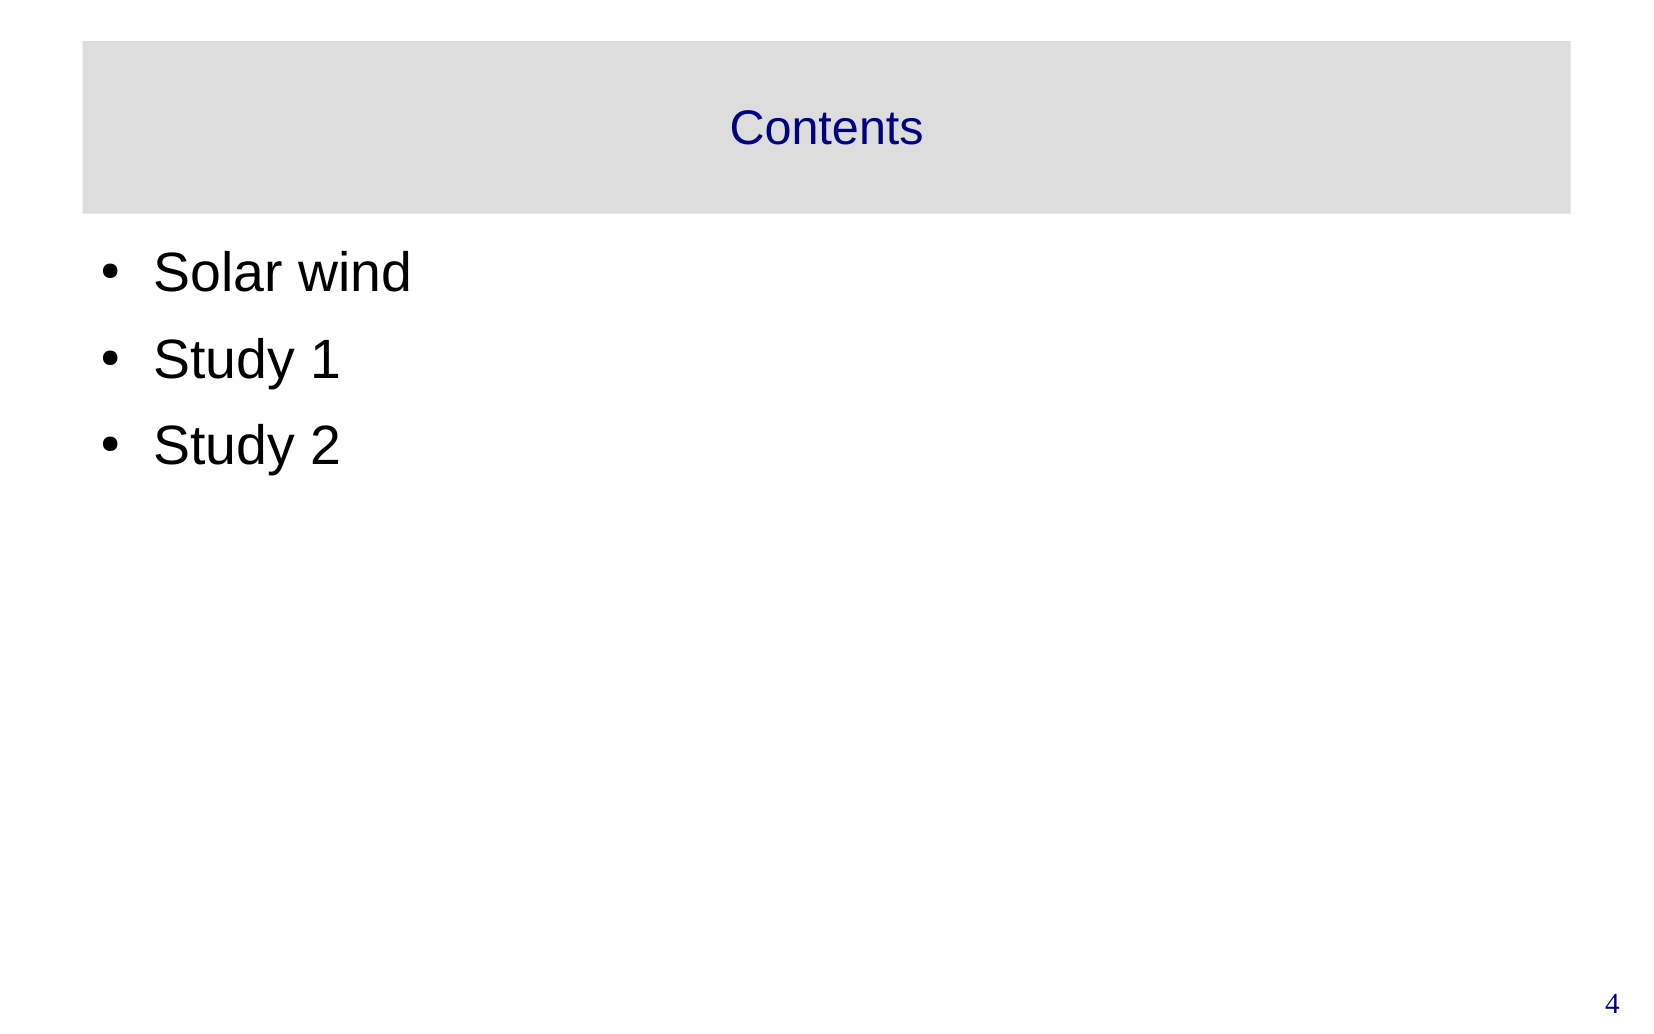

# Contents
Solar wind
Study 1
Study 2
4